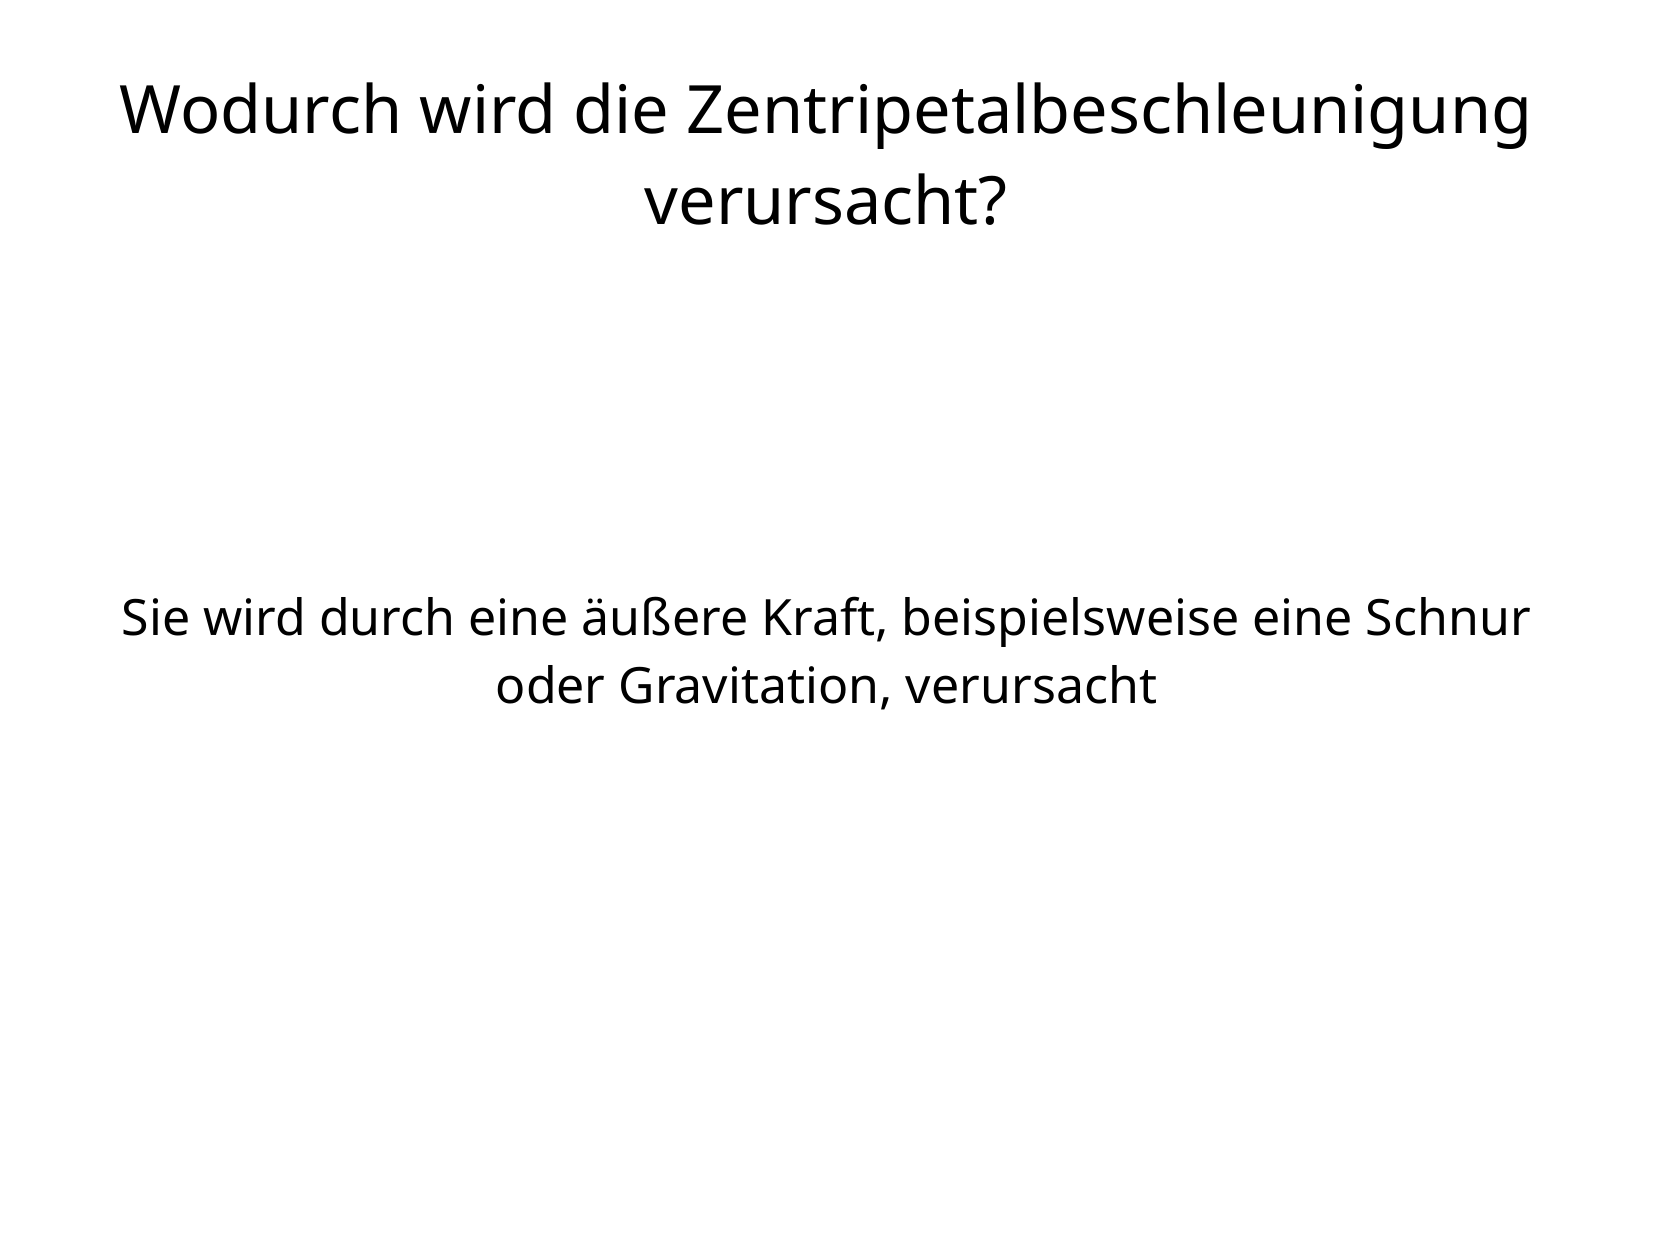

# Wodurch wird die Zentripetalbeschleunigung verursacht?
Sie wird durch eine äußere Kraft, beispielsweise eine Schnur oder Gravitation, verursacht